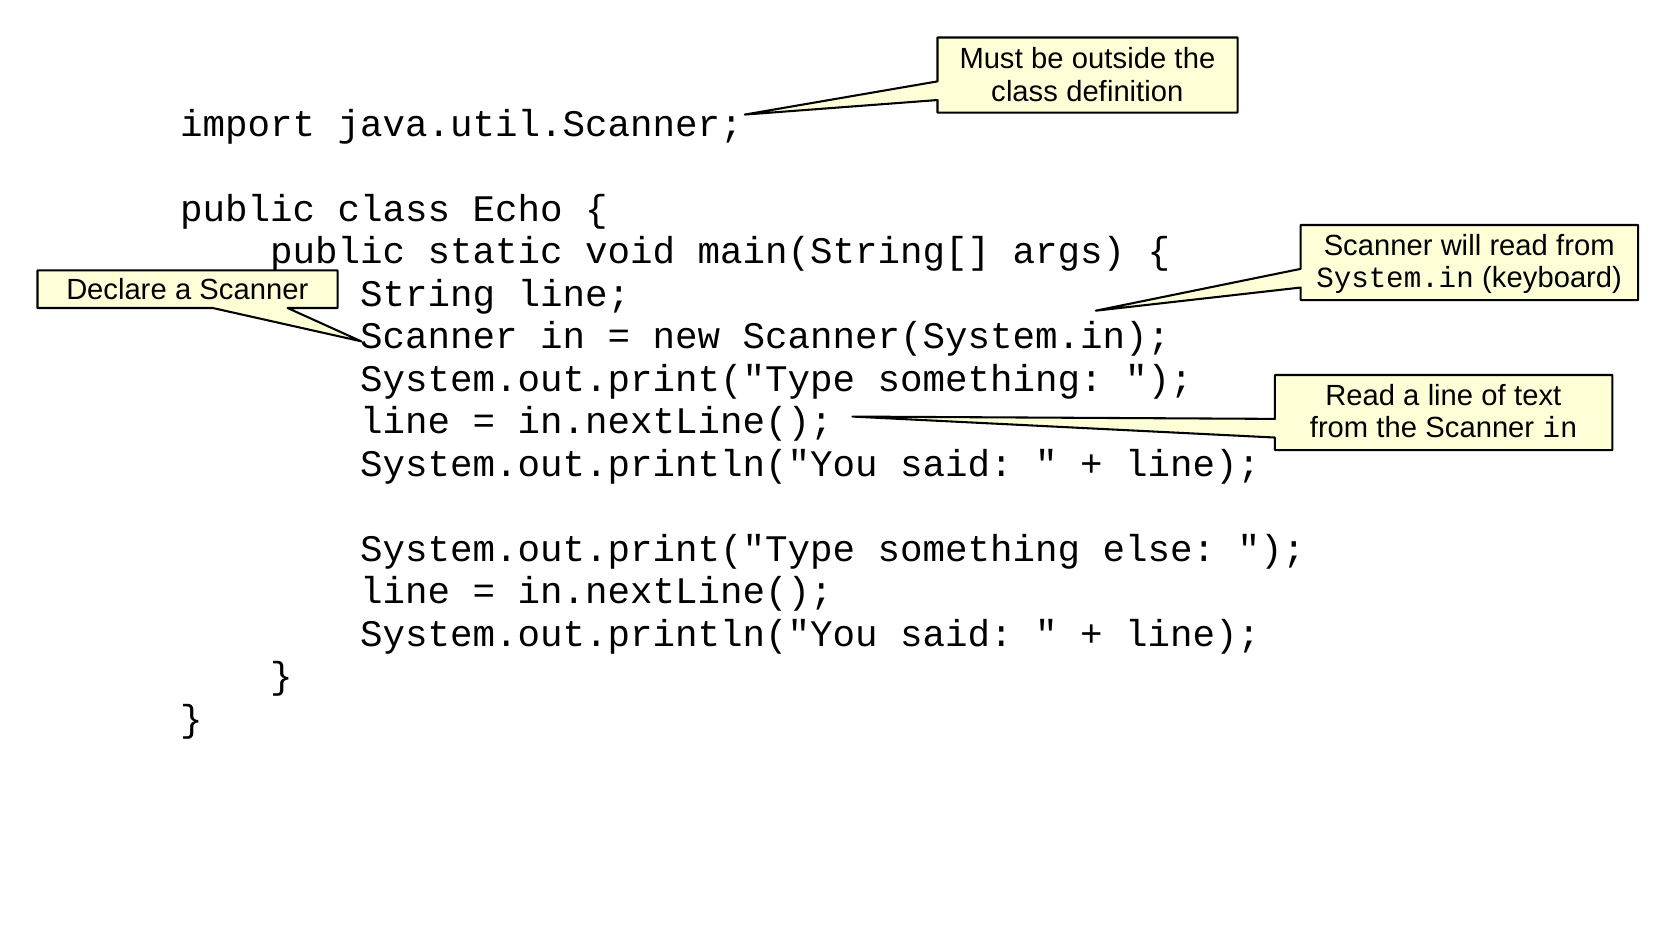

Must be outside the
class definition
import java.util.Scanner;
public class Echo {
 public static void main(String[] args) {
 String line;
 Scanner in = new Scanner(System.in);
 System.out.print("Type something: ");
 line = in.nextLine();
 System.out.println("You said: " + line);
 System.out.print("Type something else: ");
 line = in.nextLine();
 System.out.println("You said: " + line);
 }
}
Scanner will read from
System.in (keyboard)
Declare a Scanner
Read a line of text
from the Scanner in